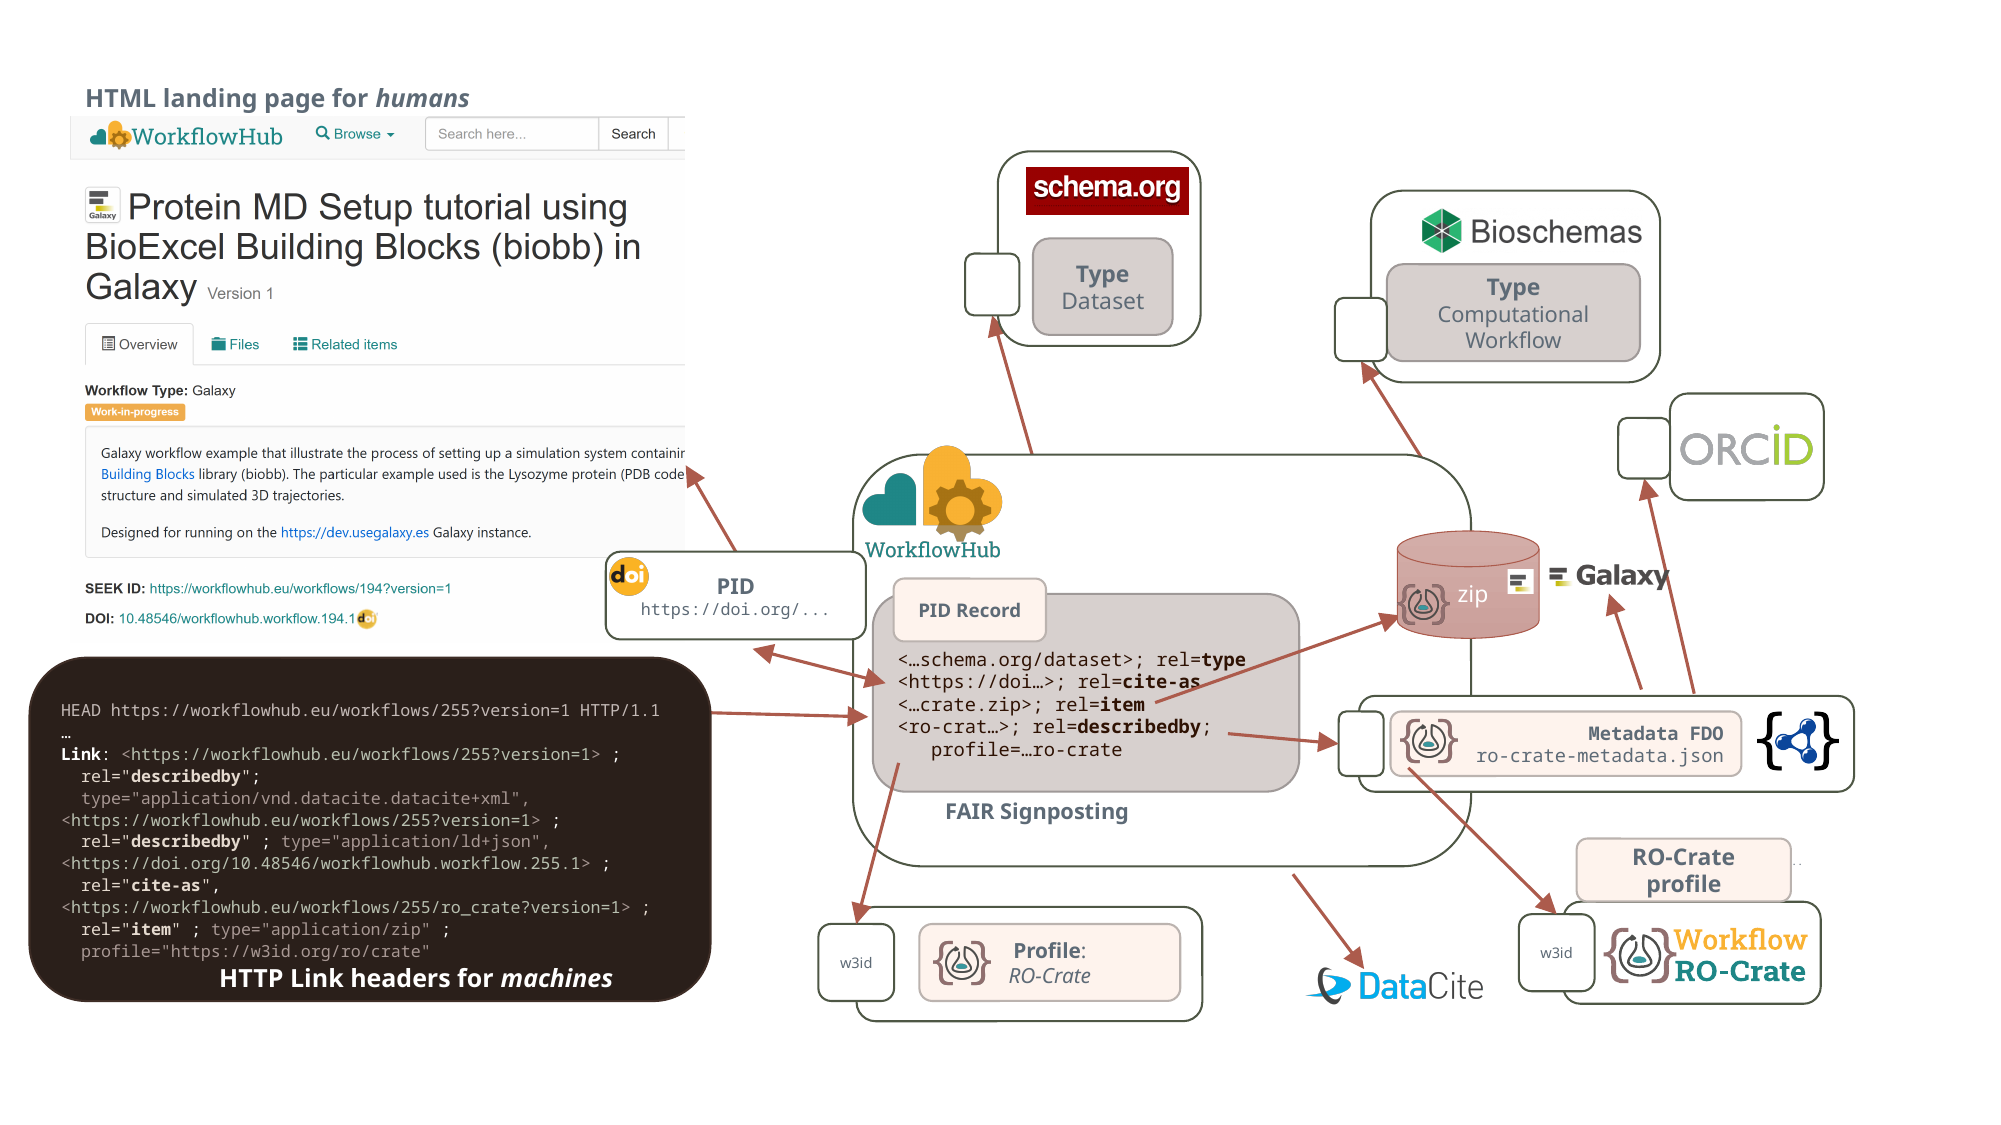

HTML landing page for humans
Type
Dataset
Type
Computational Workflow
 zip
PID
https://doi.org/...
PID Record
<…schema.org/dataset>; rel=type
<https://doi…>; rel=cite-as
<…crate.zip>; rel=item
<ro-crat…>; rel=describedby;
 profile=…ro-crate
HEAD https://workflowhub.eu/workflows/255?version=1 HTTP/1.1
…
Link: <https://workflowhub.eu/workflows/255?version=1> ;
 rel="describedby";
 type="application/vnd.datacite.datacite+xml",
<https://workflowhub.eu/workflows/255?version=1> ;
 rel="describedby" ; type="application/ld+json",
<https://doi.org/10.48546/workflowhub.workflow.255.1> ;
 rel="cite-as",
<https://workflowhub.eu/workflows/255/ro_crate?version=1> ;
 rel="item" ; type="application/zip" ;
 profile="https://w3id.org/ro/crate"
Metadata FDO
ro-crate-metadata.json
FAIR Signposting
RO-Crate profile
w3id
...
w3id
Profile:
RO-Crate
HTTP Link headers for machines